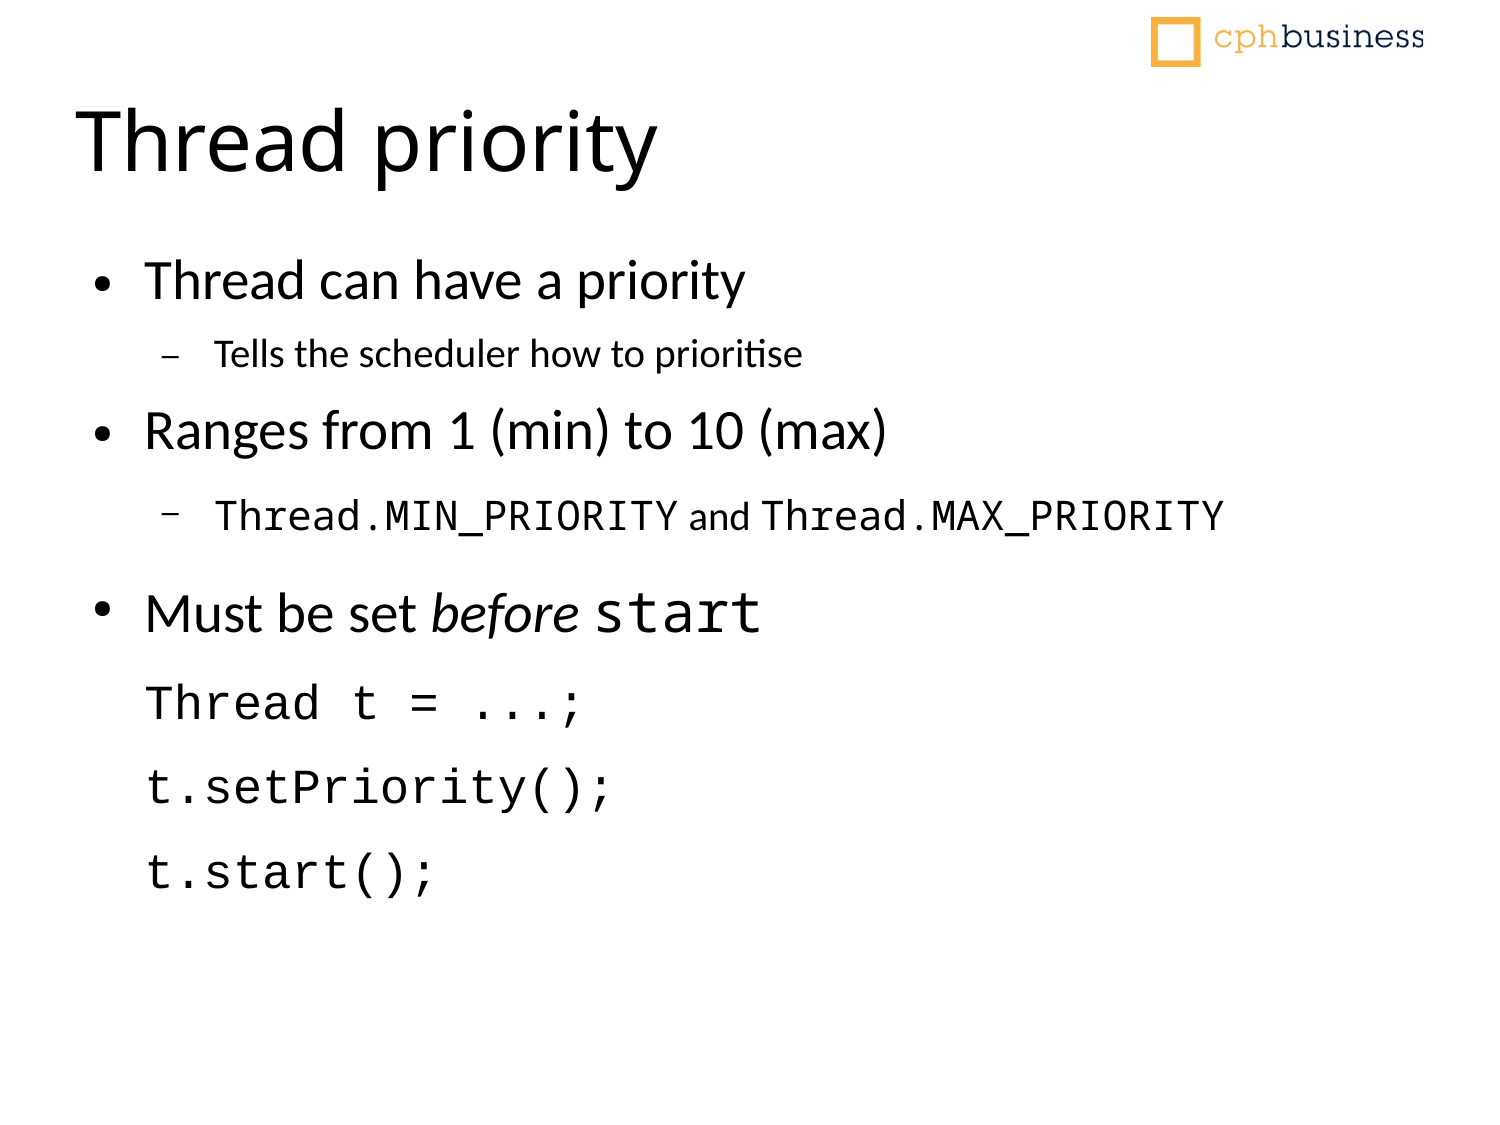

# Thread priority
Thread can have a priority
Tells the scheduler how to prioritise
Ranges from 1 (min) to 10 (max)
Thread.MIN_PRIORITY and Thread.MAX_PRIORITY
Must be set before start
Thread t = ...;
t.setPriority();
t.start();